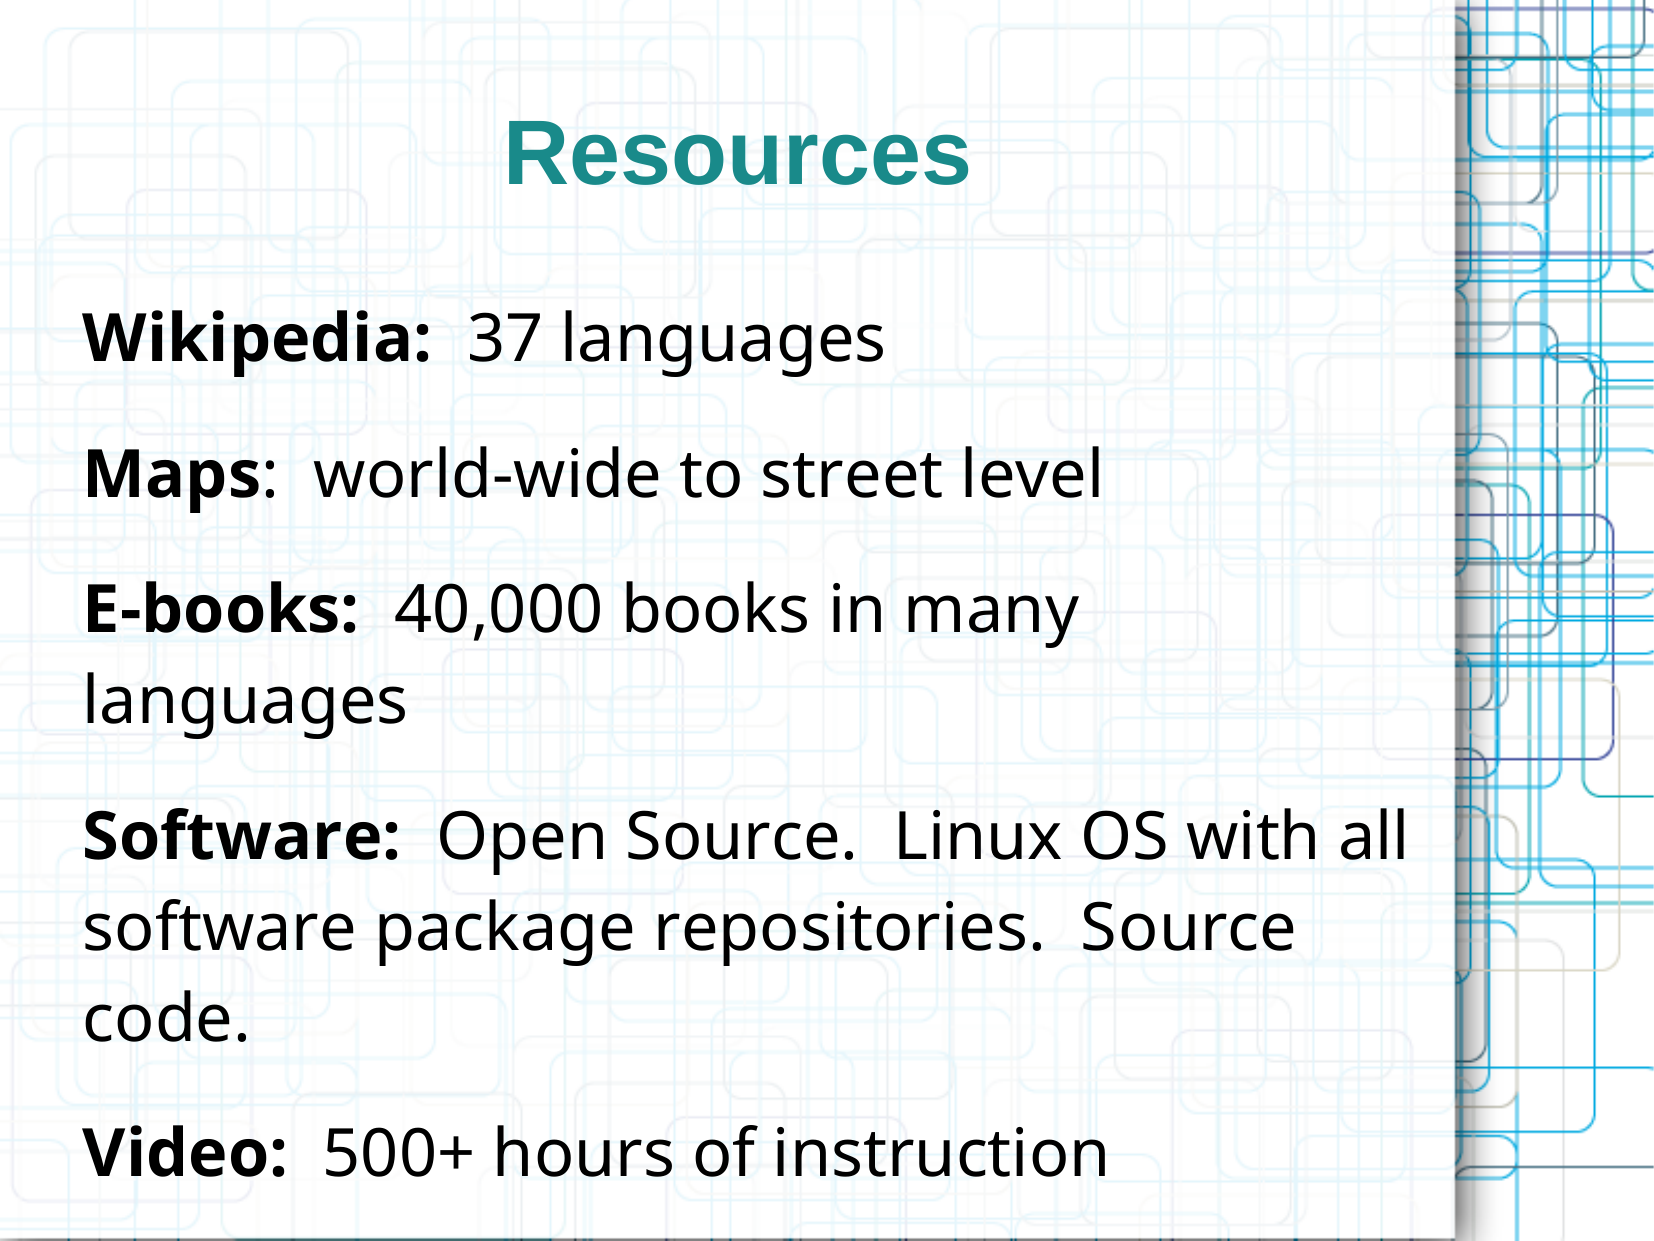

# Resources
Wikipedia: 37 languages
Maps: world-wide to street level
E-books: 40,000 books in many languages
Software: Open Source. Linux OS with all software package repositories. Source code.
Video: 500+ hours of instruction